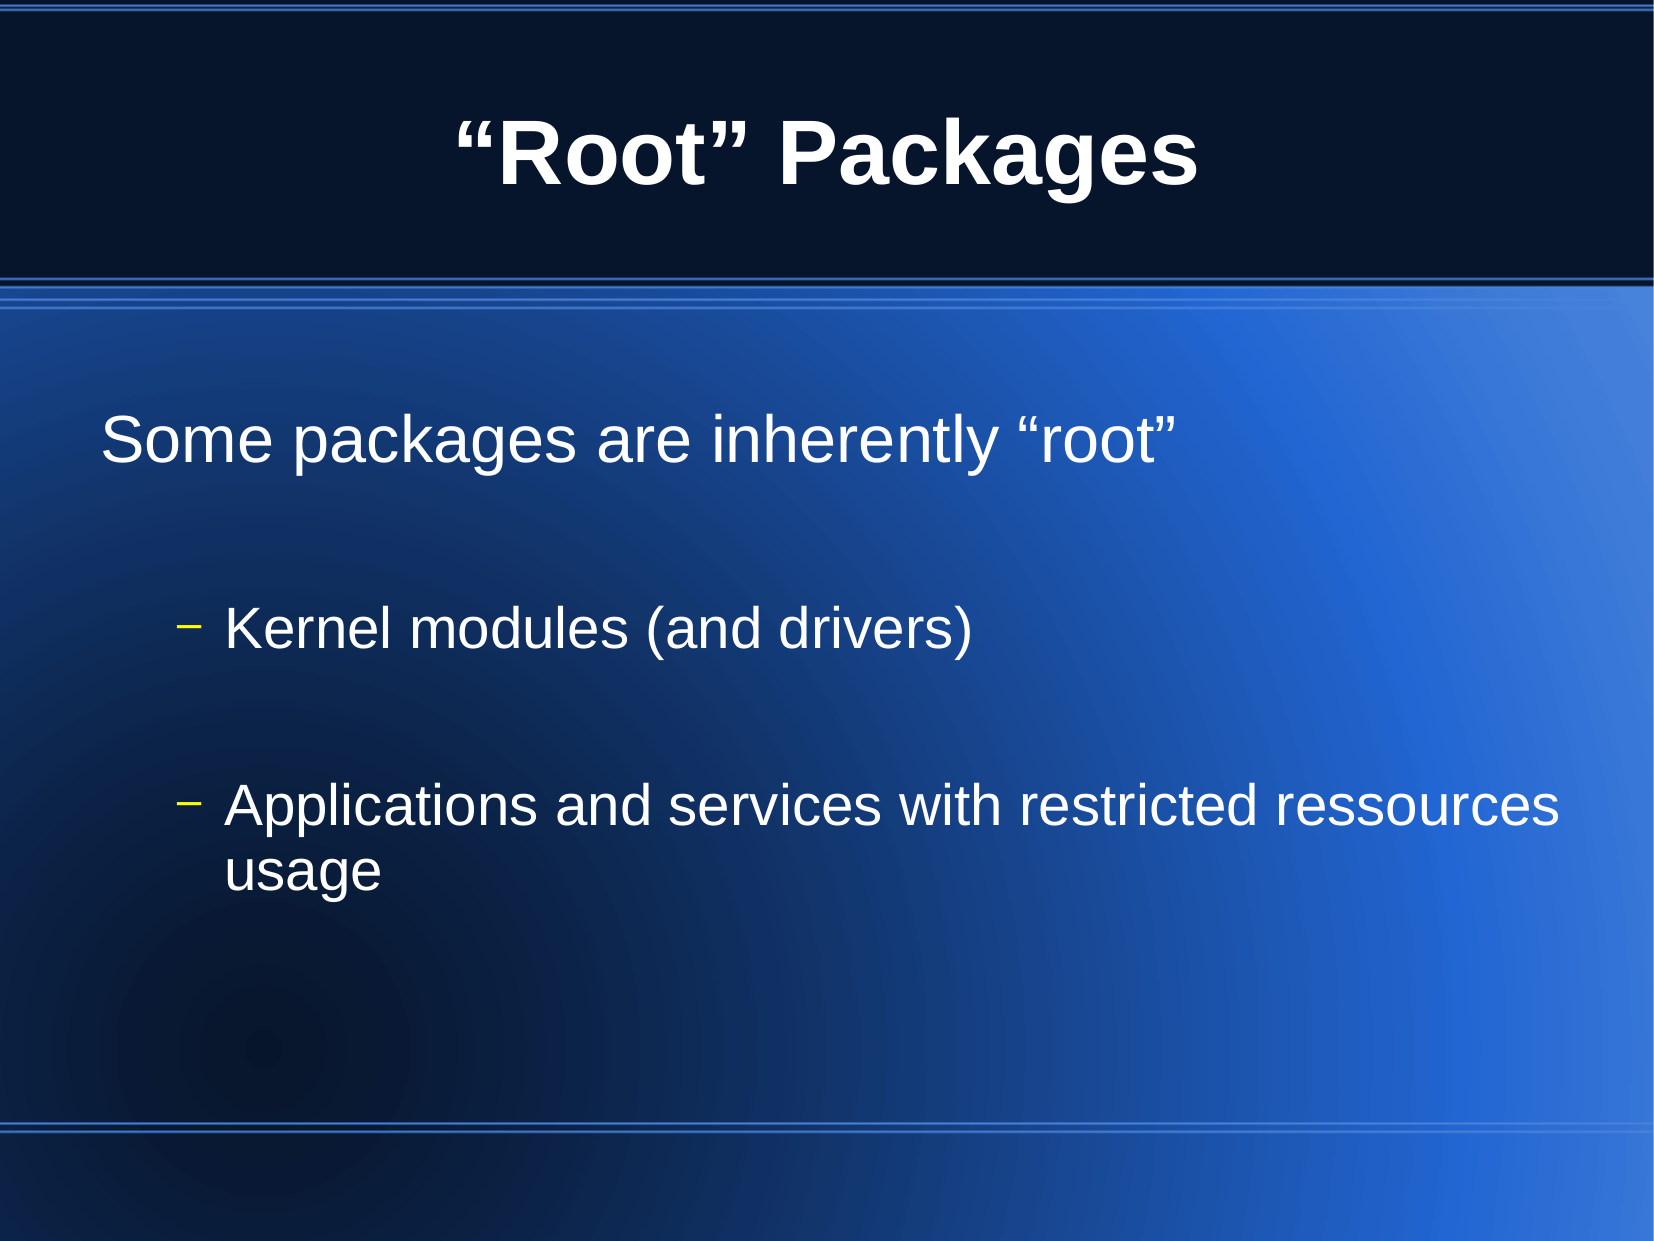

# “Root” Packages
Some packages are inherently “root”
Kernel modules (and drivers)
Applications and services with restricted ressources usage